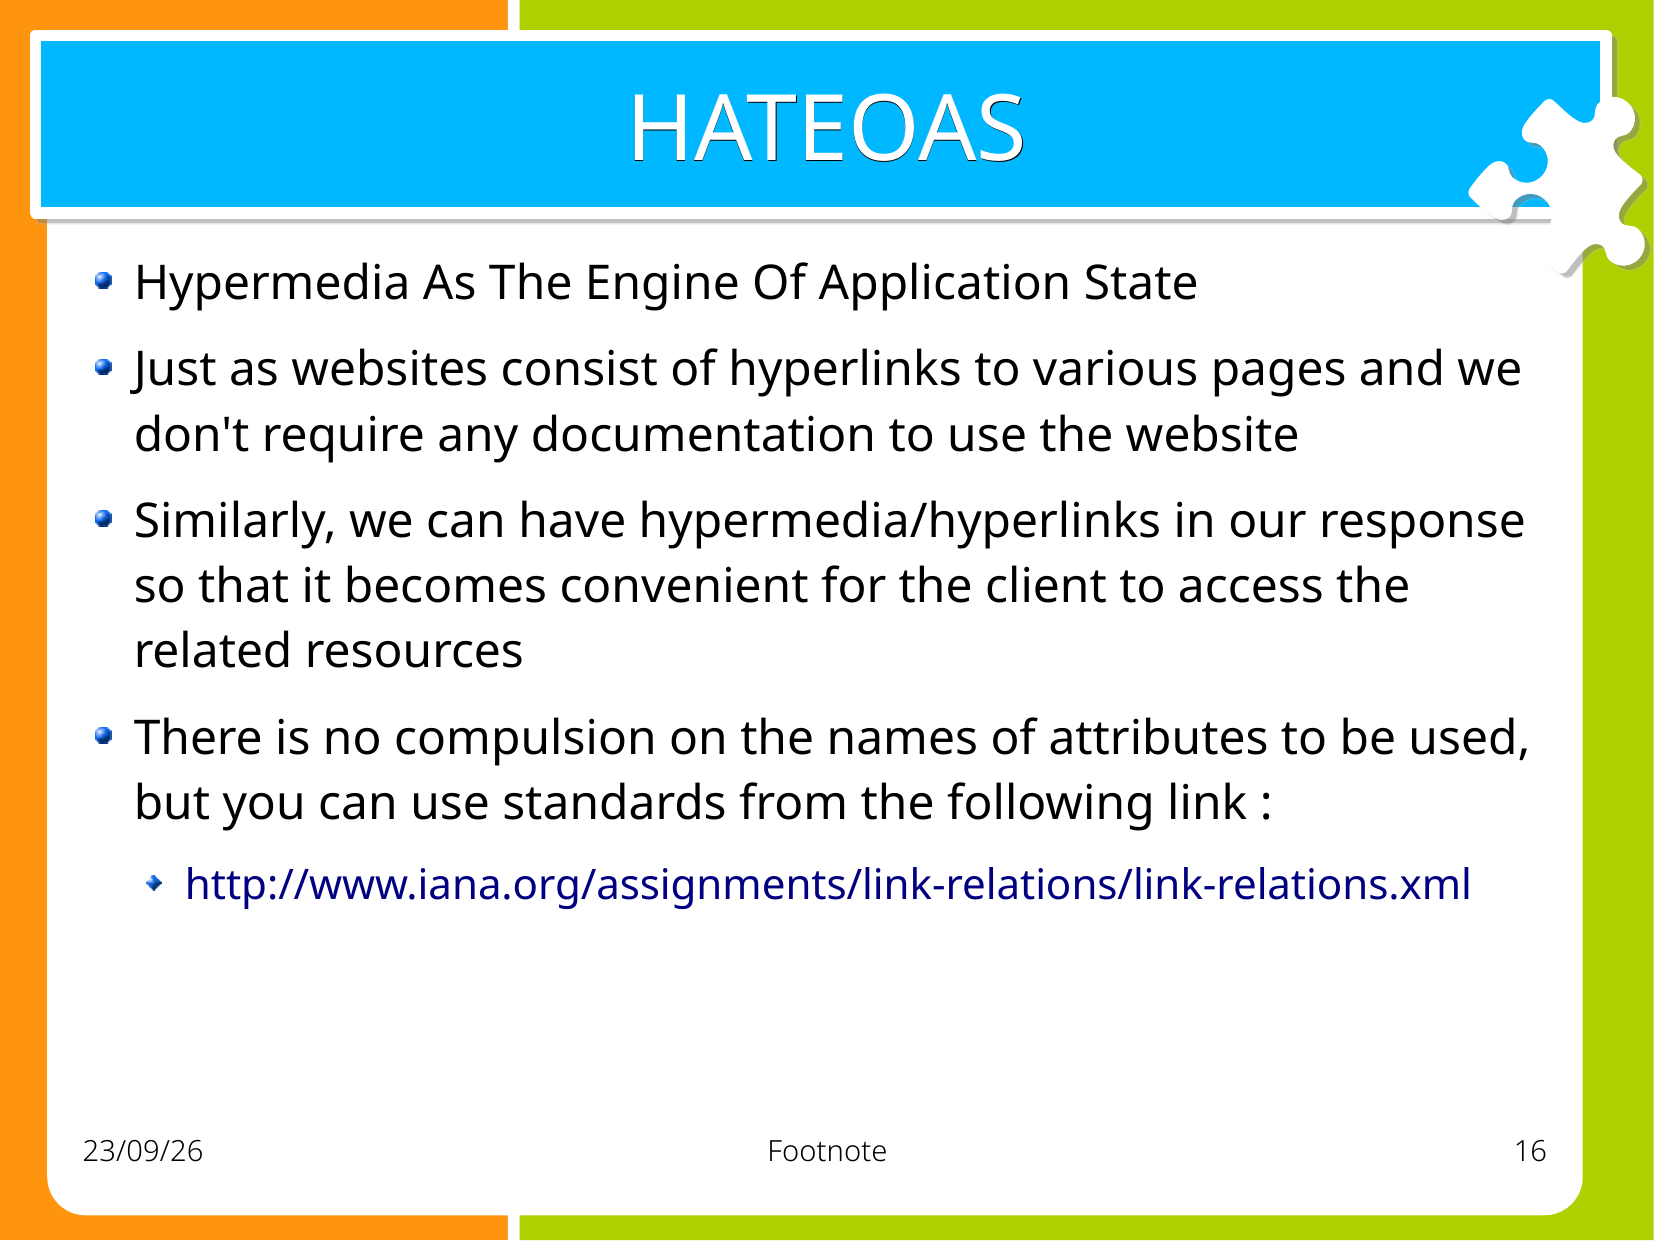

# HATEOAS
Hypermedia As The Engine Of Application State
Just as websites consist of hyperlinks to various pages and we don't require any documentation to use the website
Similarly, we can have hypermedia/hyperlinks in our response so that it becomes convenient for the client to access the related resources
There is no compulsion on the names of attributes to be used, but you can use standards from the following link :
http://www.iana.org/assignments/link-relations/link-relations.xml
Footnote
16